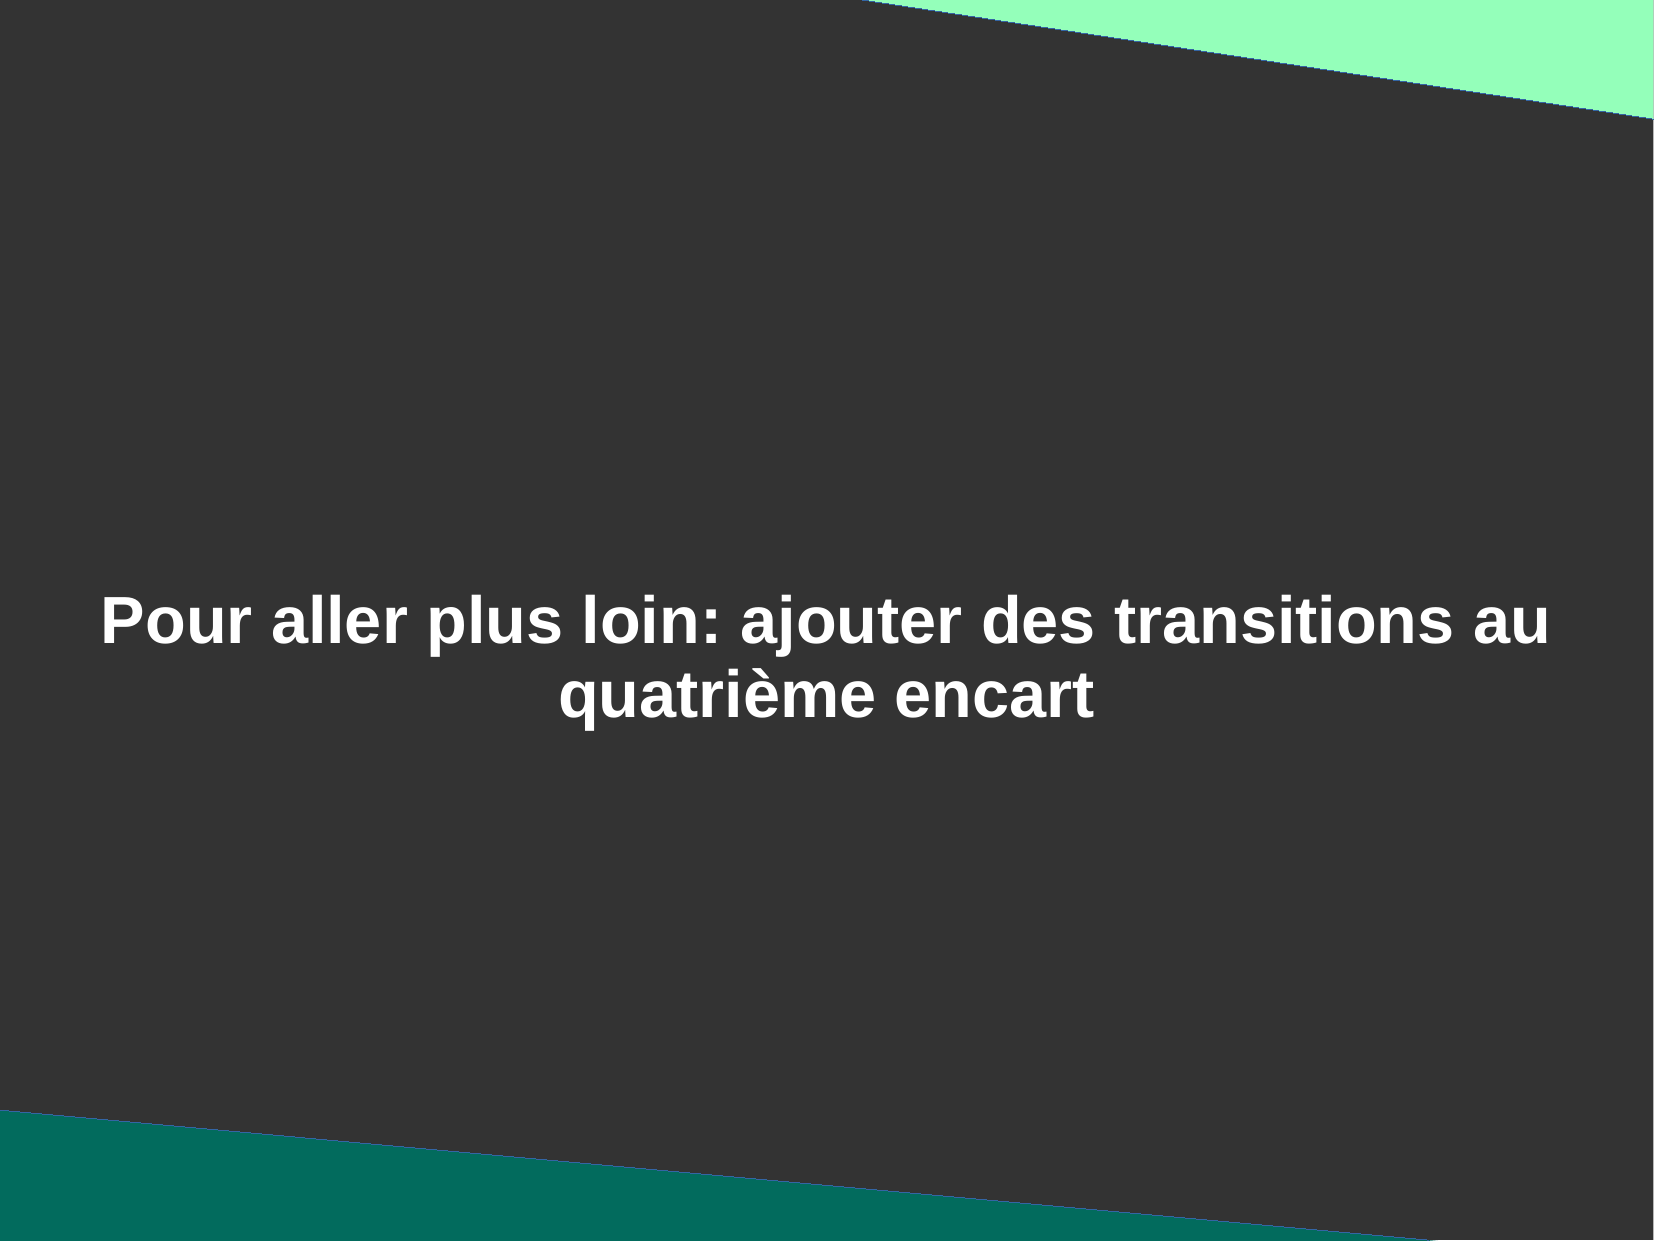

# Pour aller plus loin: ajouter des transitions au quatrième encart